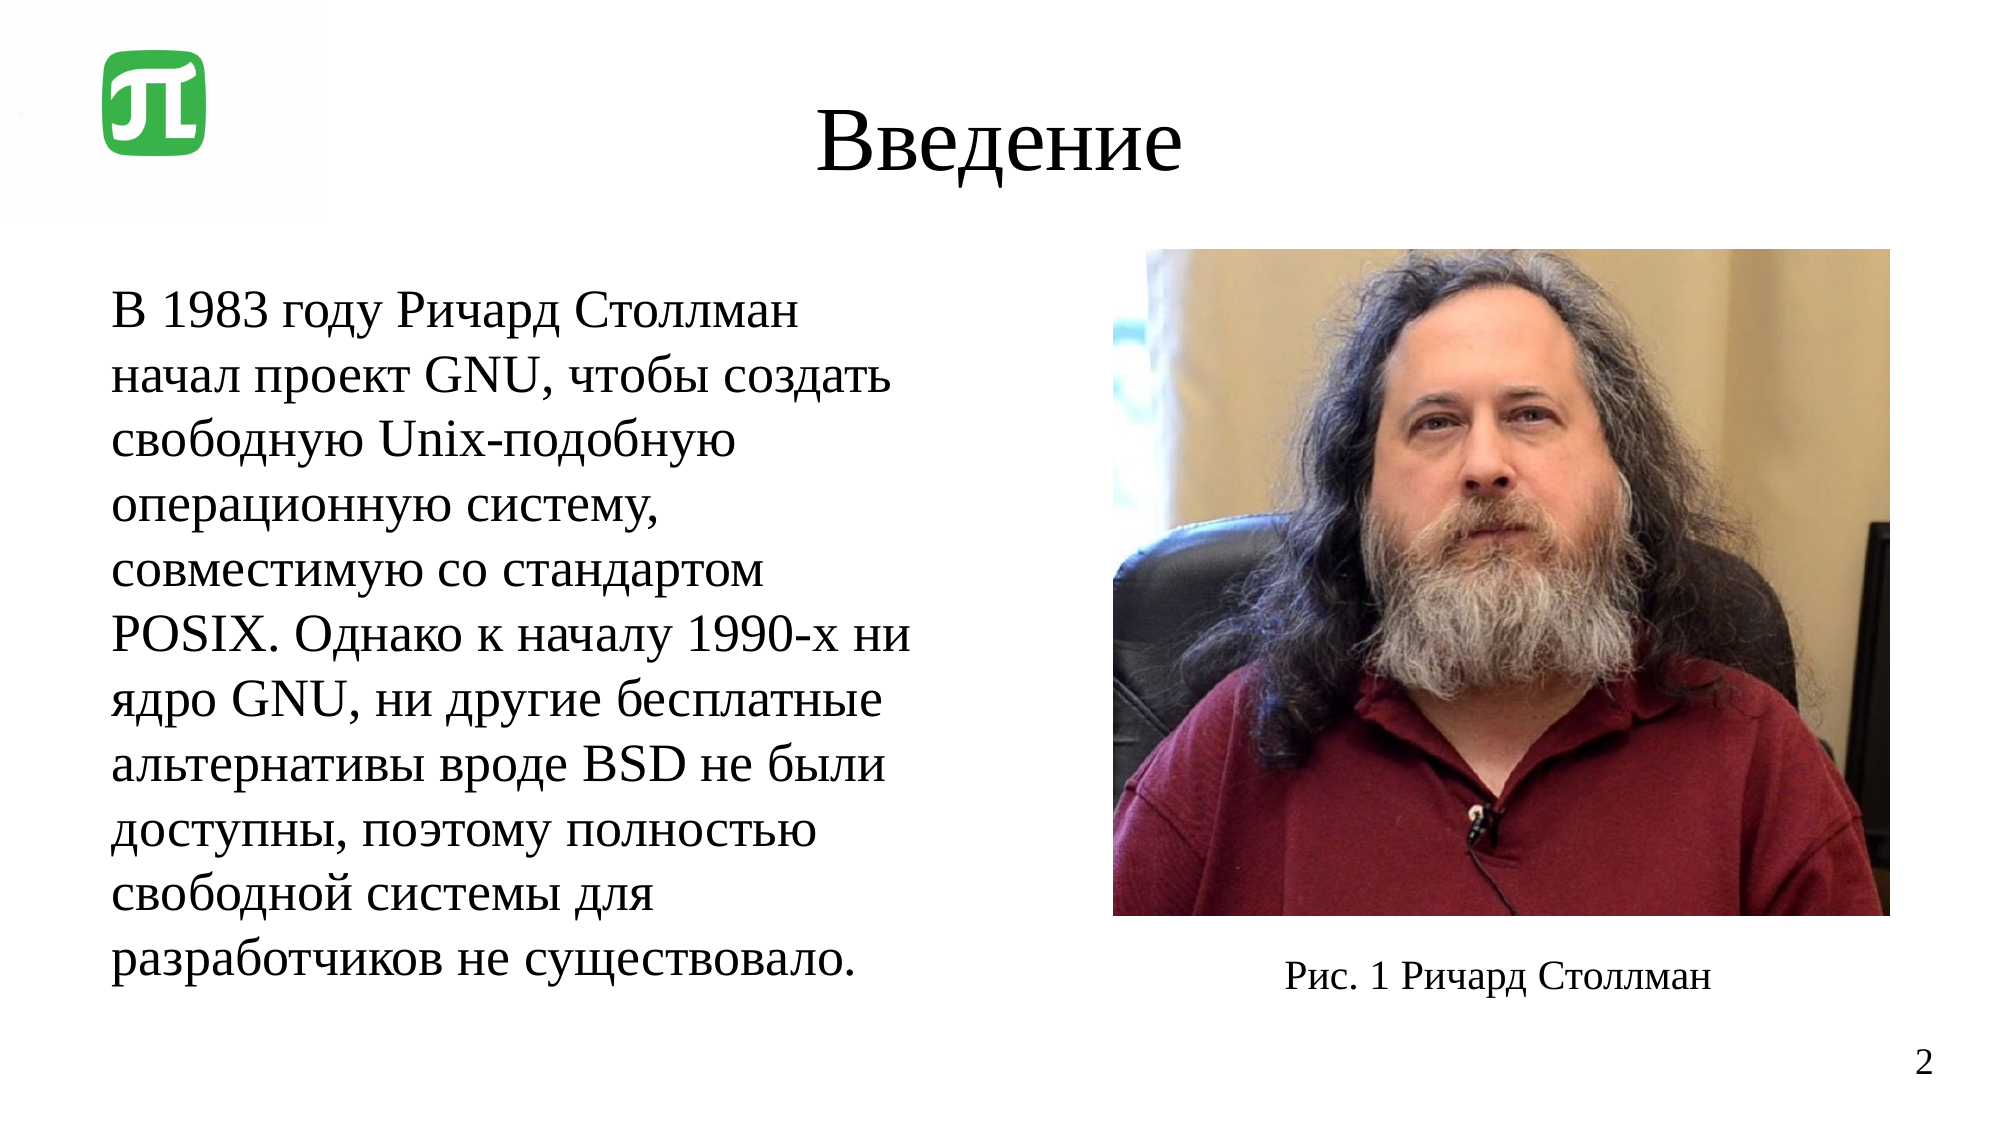

# Введение
В 1983 году Ричард Столлман начал проект GNU, чтобы создать свободную Unix-подобную операционную систему, совместимую со стандартом POSIX. Однако к началу 1990-х ни ядро GNU, ни другие бесплатные альтернативы вроде BSD не были доступны, поэтому полностью свободной системы для разработчиков не существовало.
Рис. 1 Ричард Столлман
2